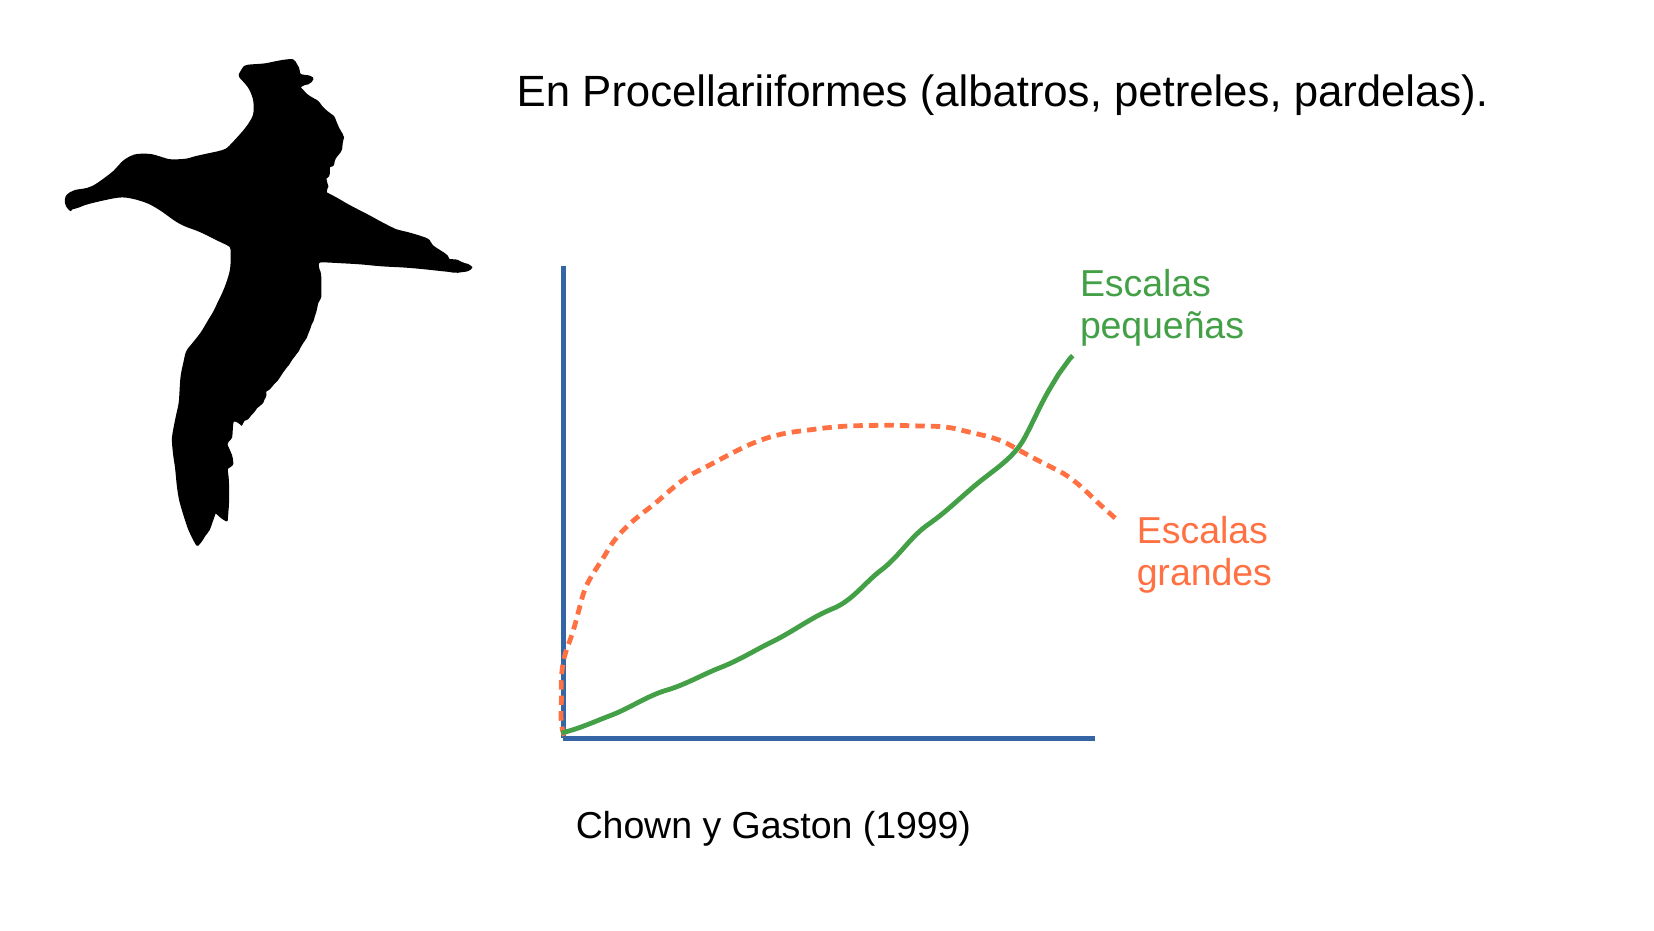

En Procellariiformes (albatros, petreles, pardelas).
Escalas pequeñas
Escalas grandes
Chown y Gaston (1999)